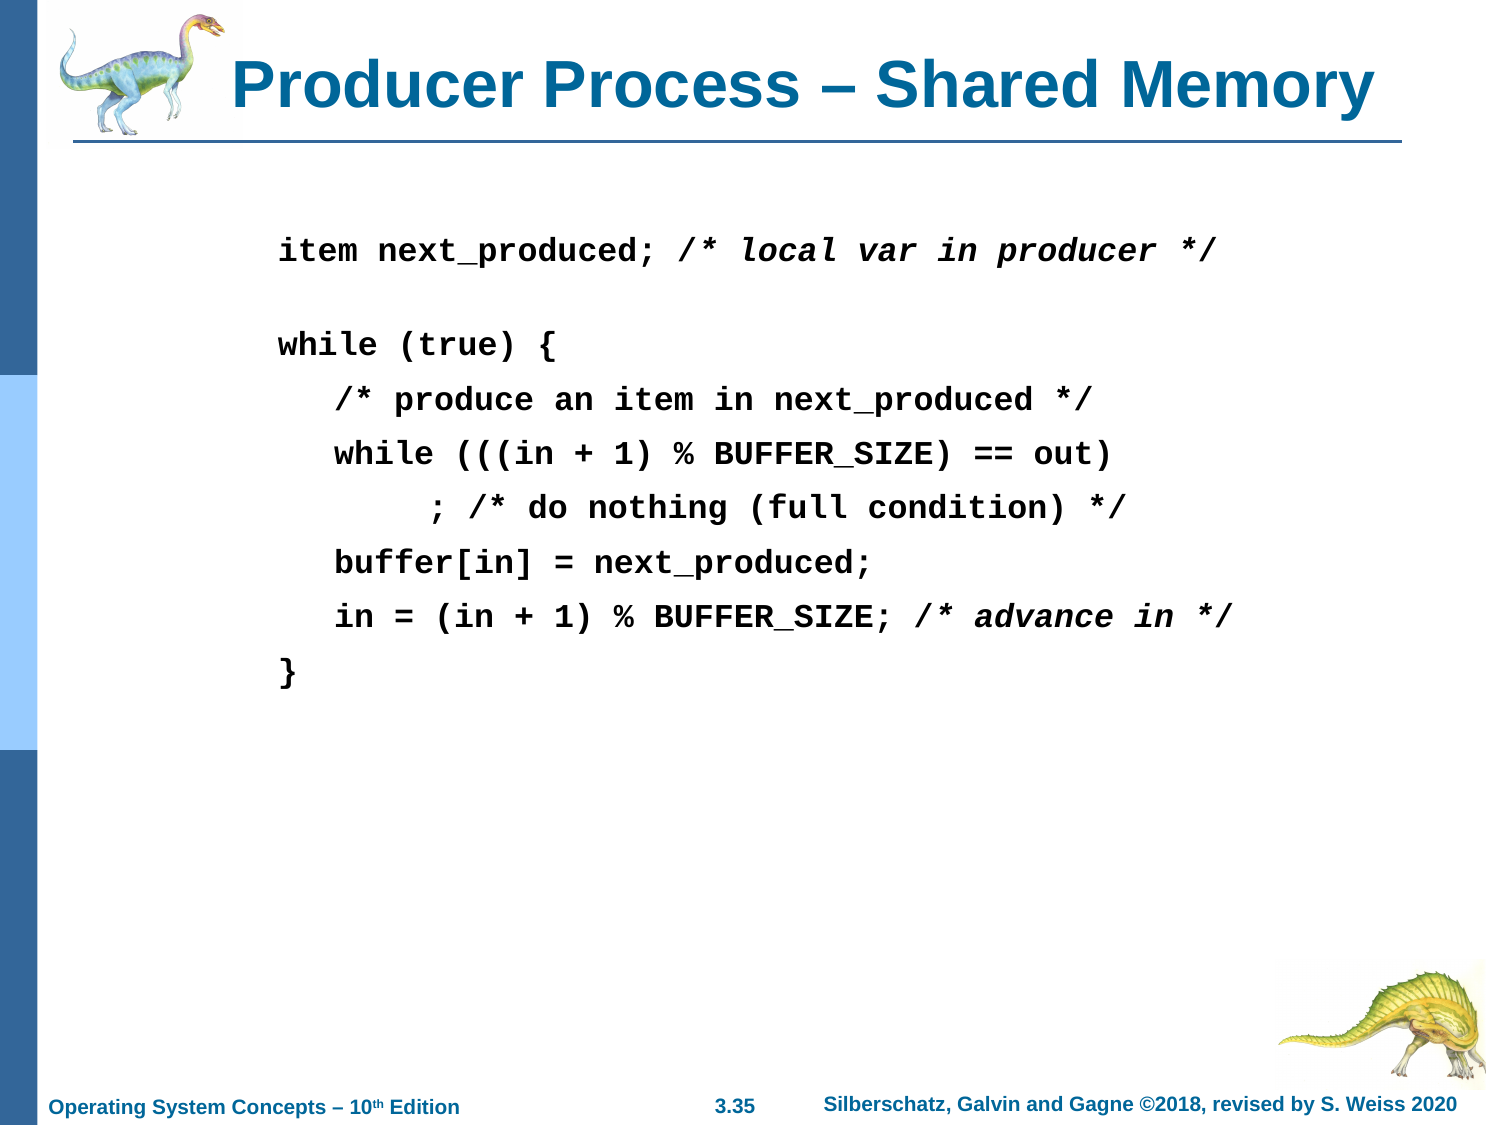

# Producer Process – Shared Memory
item next_produced; /* local var in producer */
while (true) {
	/* produce an item in next_produced */
	while (((in + 1) % BUFFER_SIZE) == out)
		; /* do nothing (full condition) */
	buffer[in] = next_produced;
	in = (in + 1) % BUFFER_SIZE; /* advance in */
}